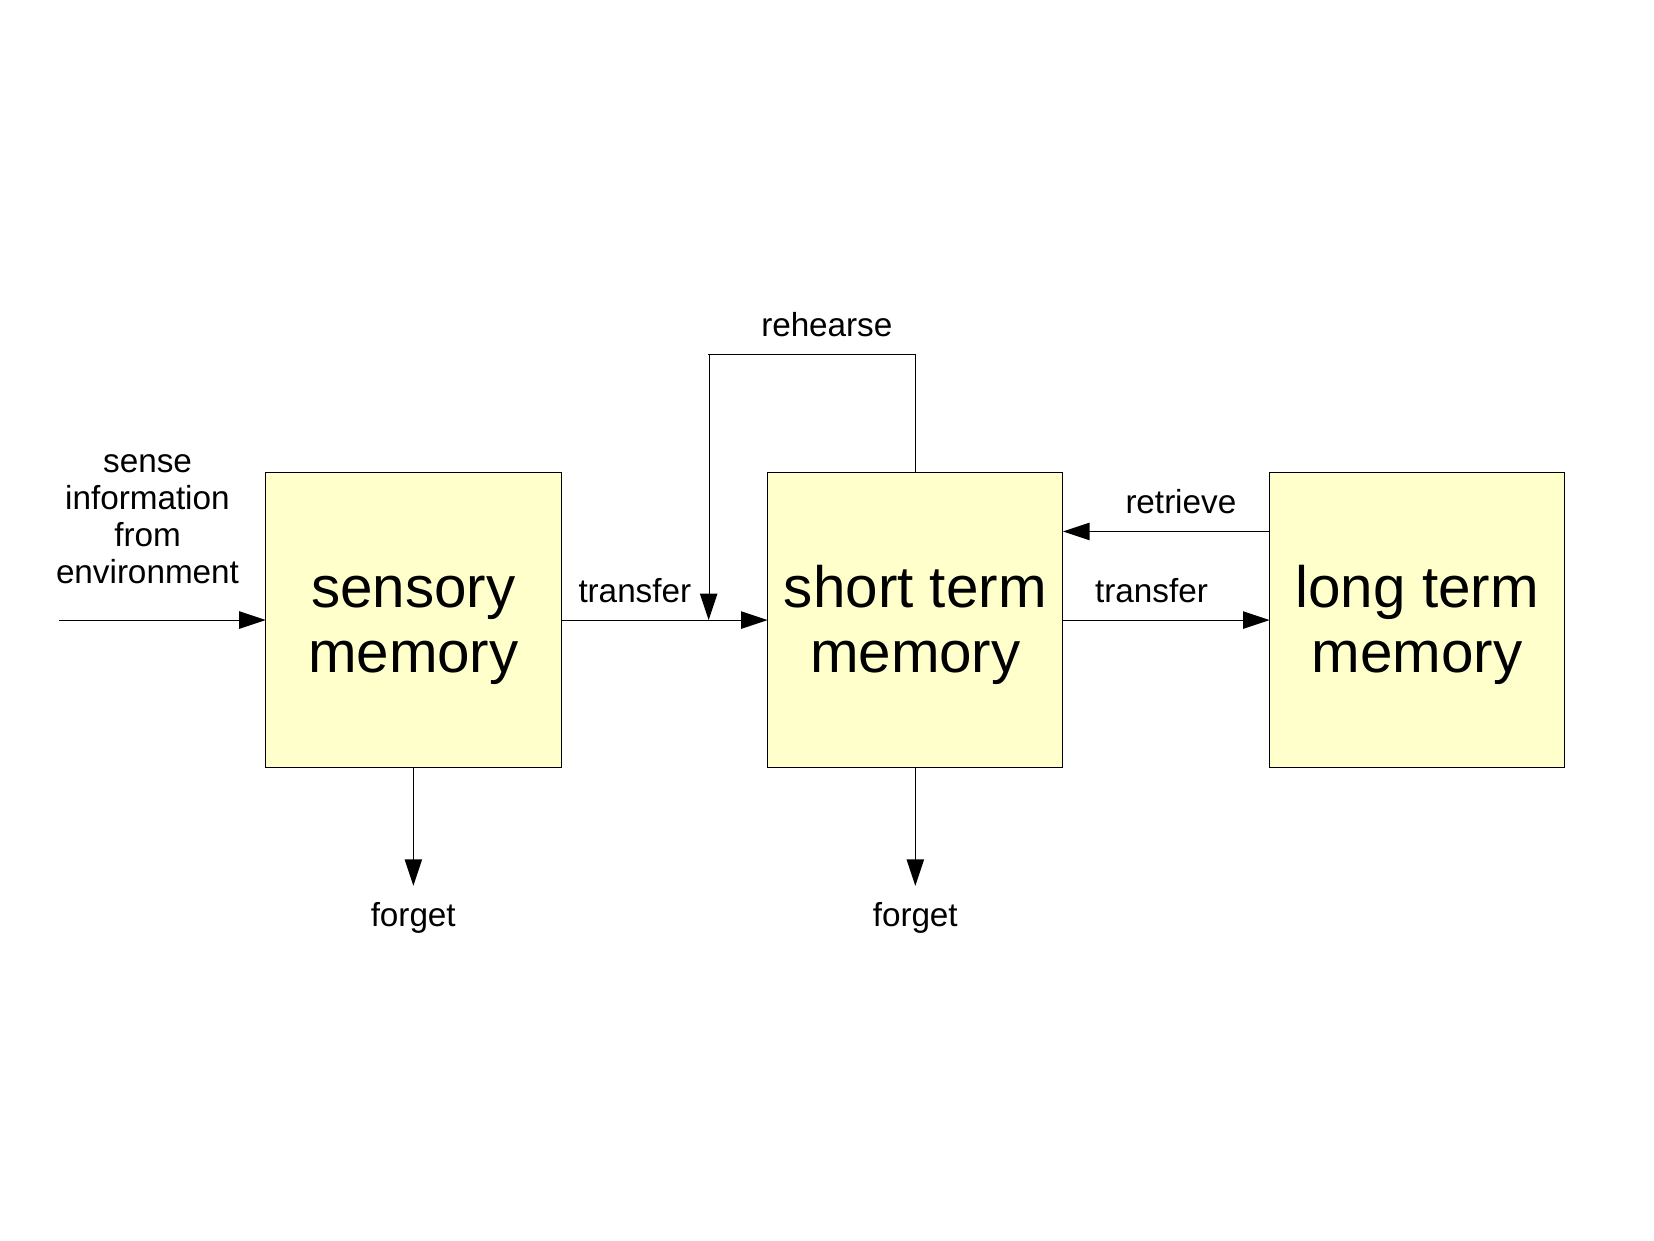

rehearse
sense
information
from
environment
sensory
memory
short term
memory
retrieve
long term
memory
transfer
transfer
forget
forget